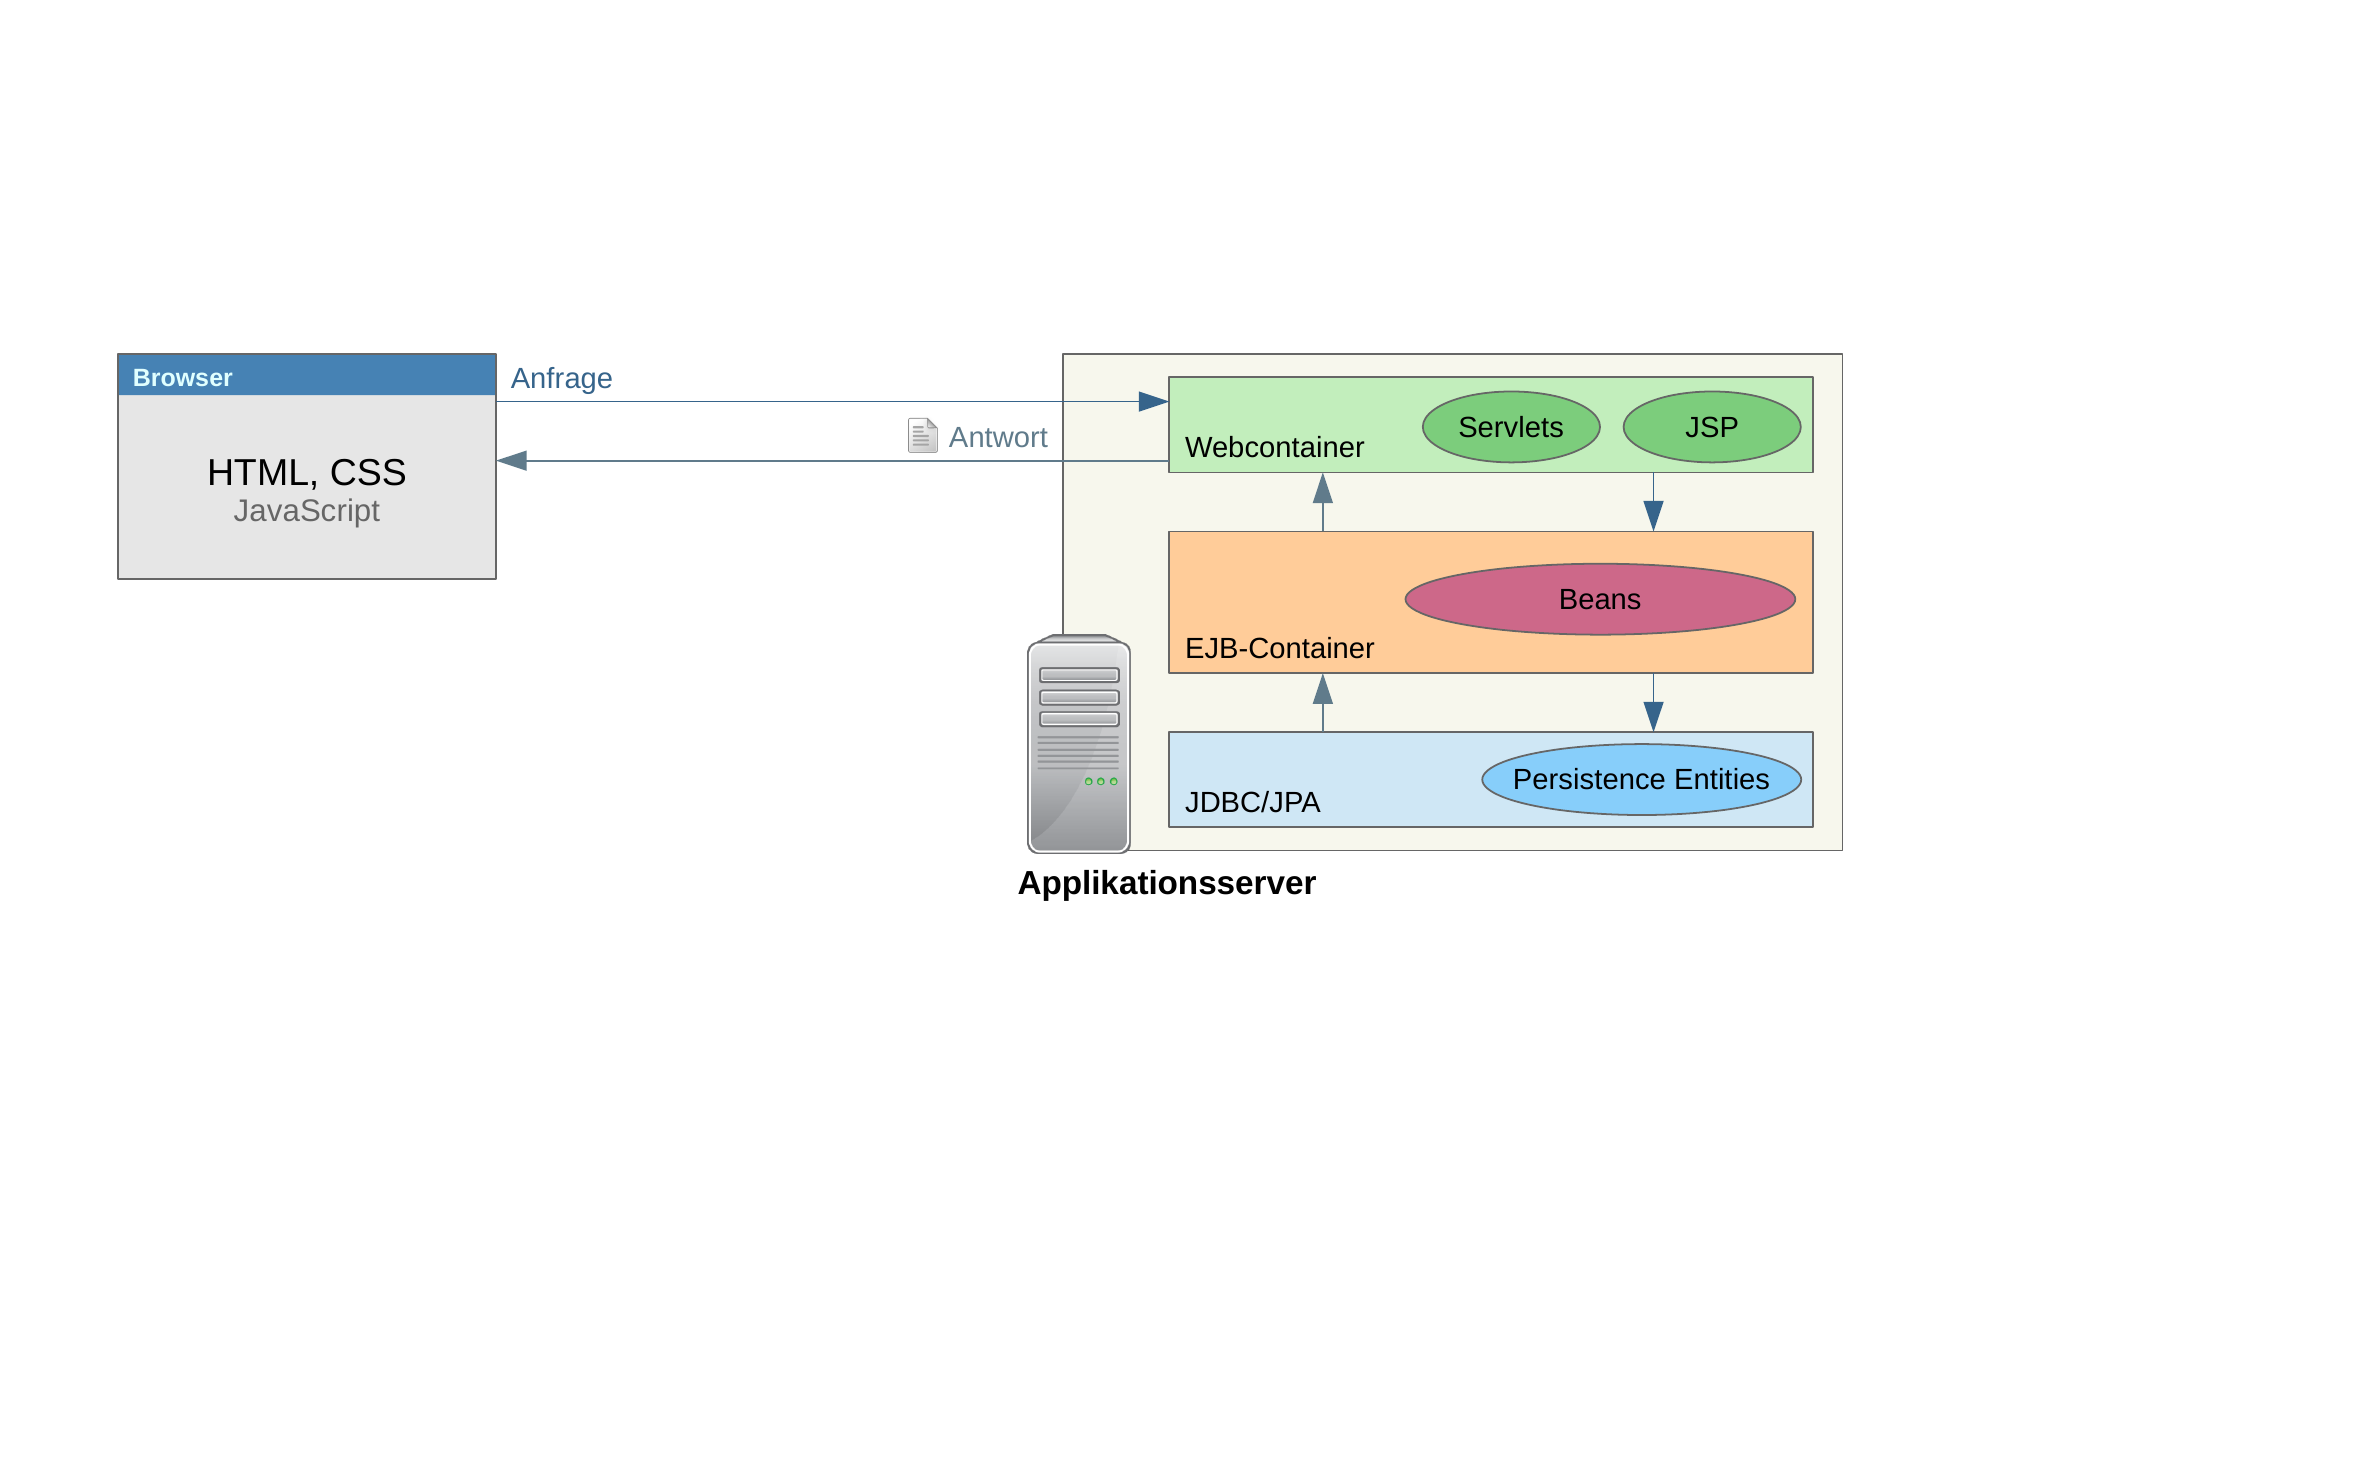

Anfrage
Browser
HTML, CSS
JavaScript
Webcontainer
Servlets
JSP
Antwort
EJB-Container
Beans
JDBC/JPA
Persistence Entities
Applikationsserver